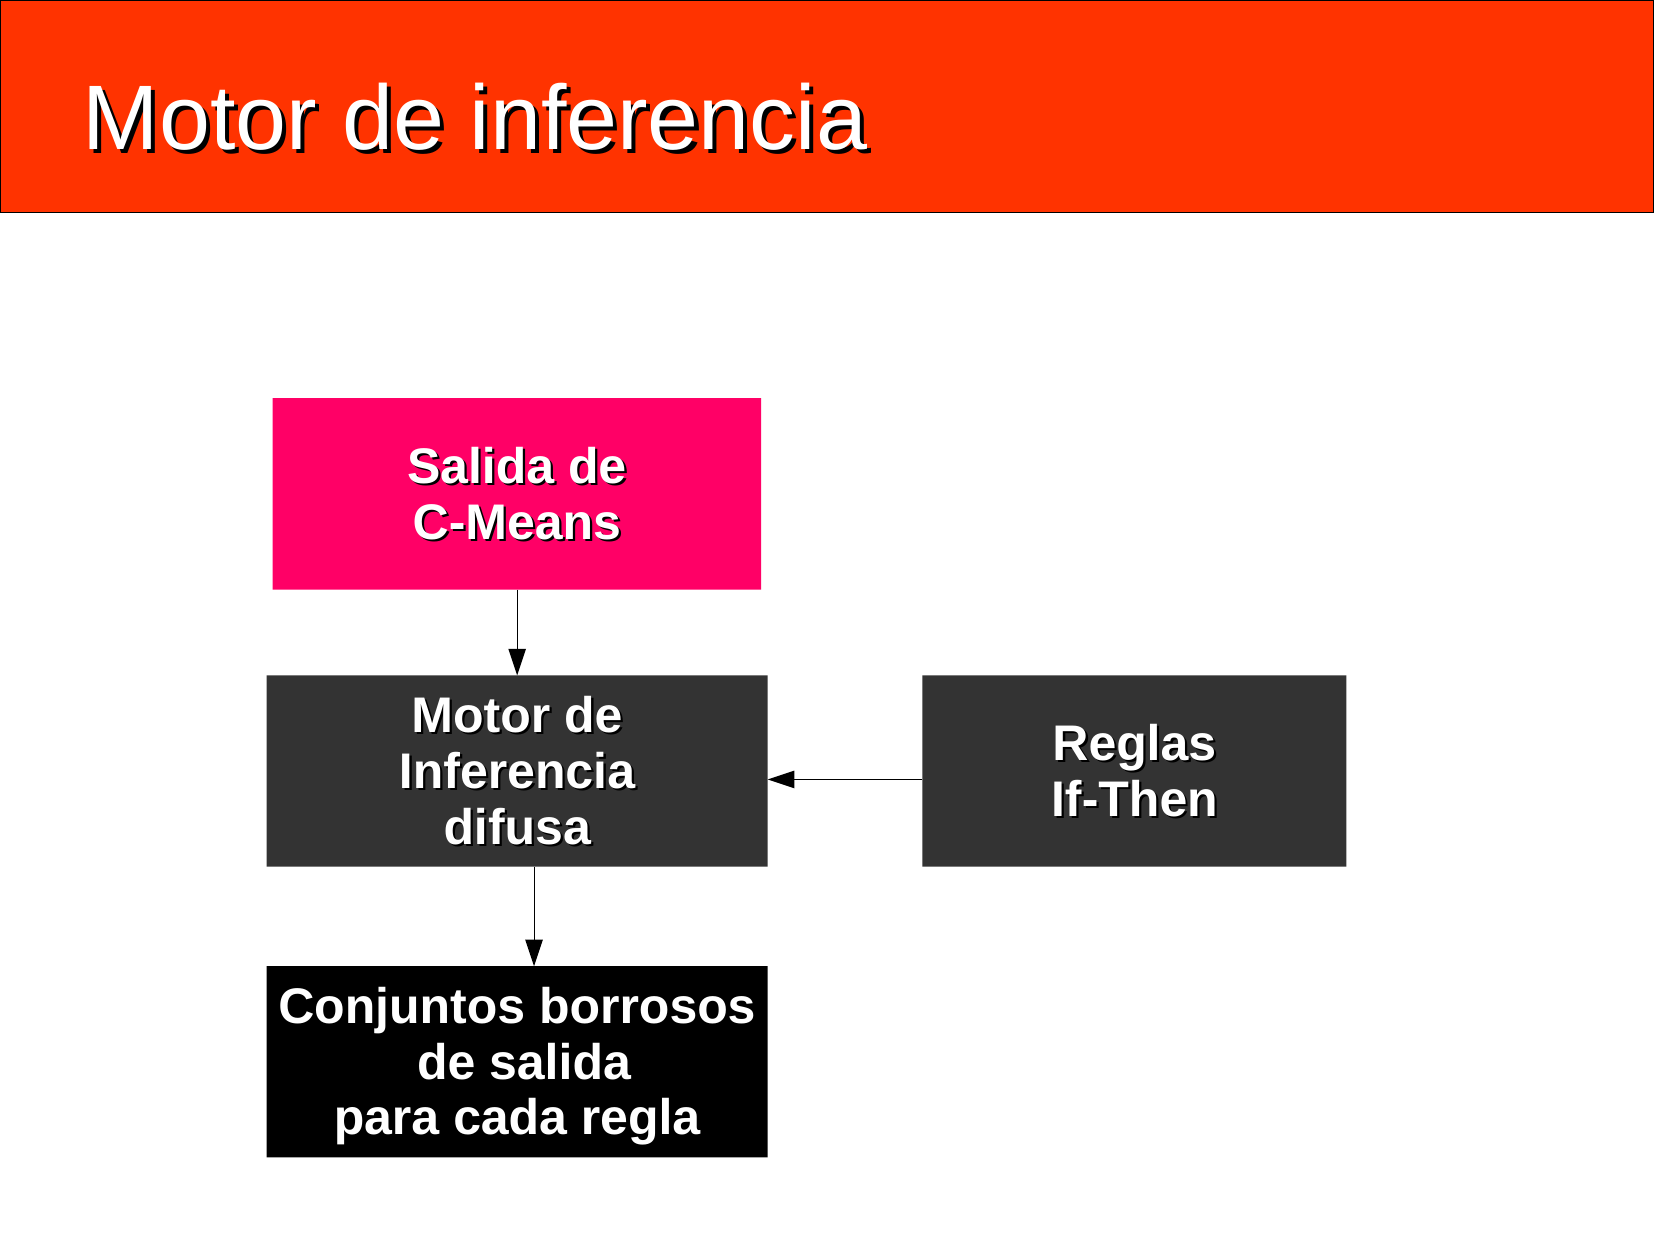

# Motor de inferencia
Salida de
C-Means
Motor de
Inferencia
difusa
Reglas
If-Then
Conjuntos borrosos
 de salida
para cada regla